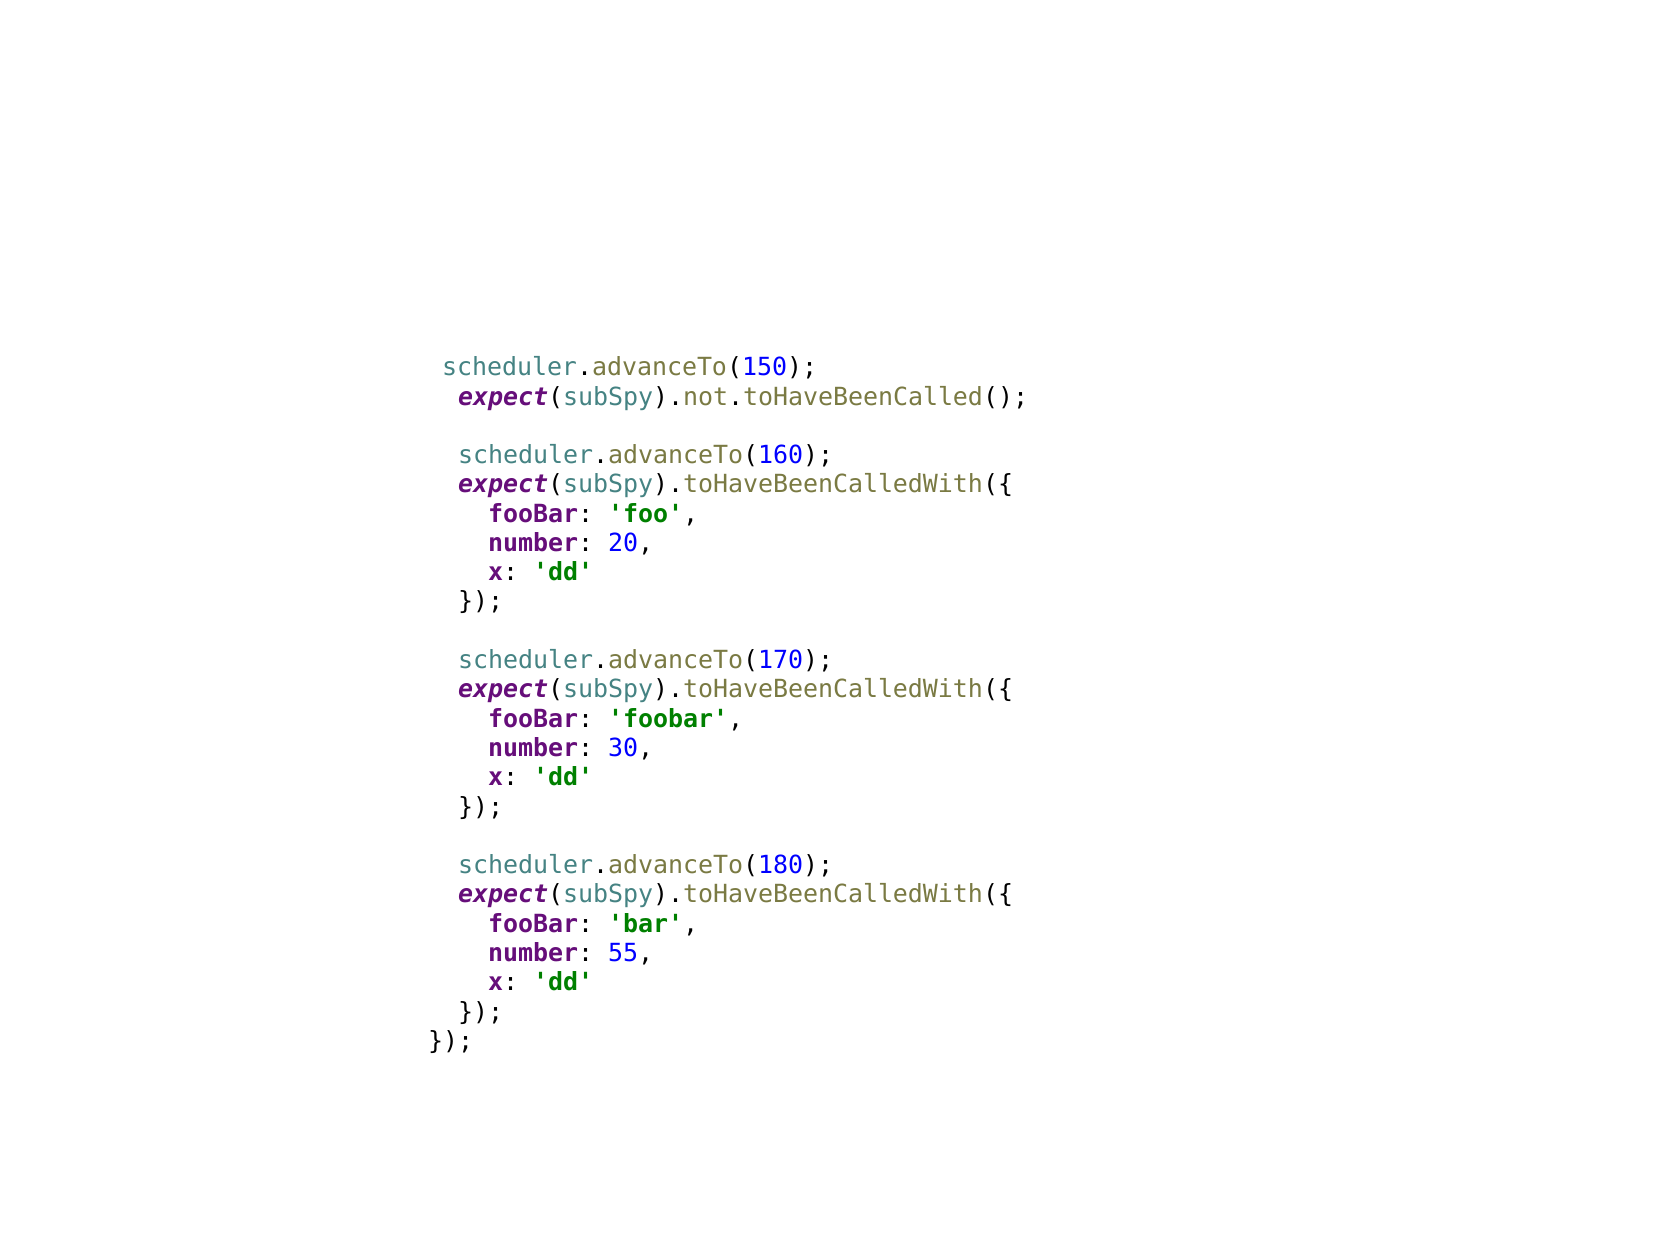

scheduler.advanceTo(150);
 expect(subSpy).not.toHaveBeenCalled();
 scheduler.advanceTo(160);
 expect(subSpy).toHaveBeenCalledWith({
 fooBar: 'foo',
 number: 20,
 x: 'dd'
 });
 scheduler.advanceTo(170);
 expect(subSpy).toHaveBeenCalledWith({
 fooBar: 'foobar',
 number: 30,
 x: 'dd'
 });
 scheduler.advanceTo(180);
 expect(subSpy).toHaveBeenCalledWith({
 fooBar: 'bar',
 number: 55,
 x: 'dd'
 });
});